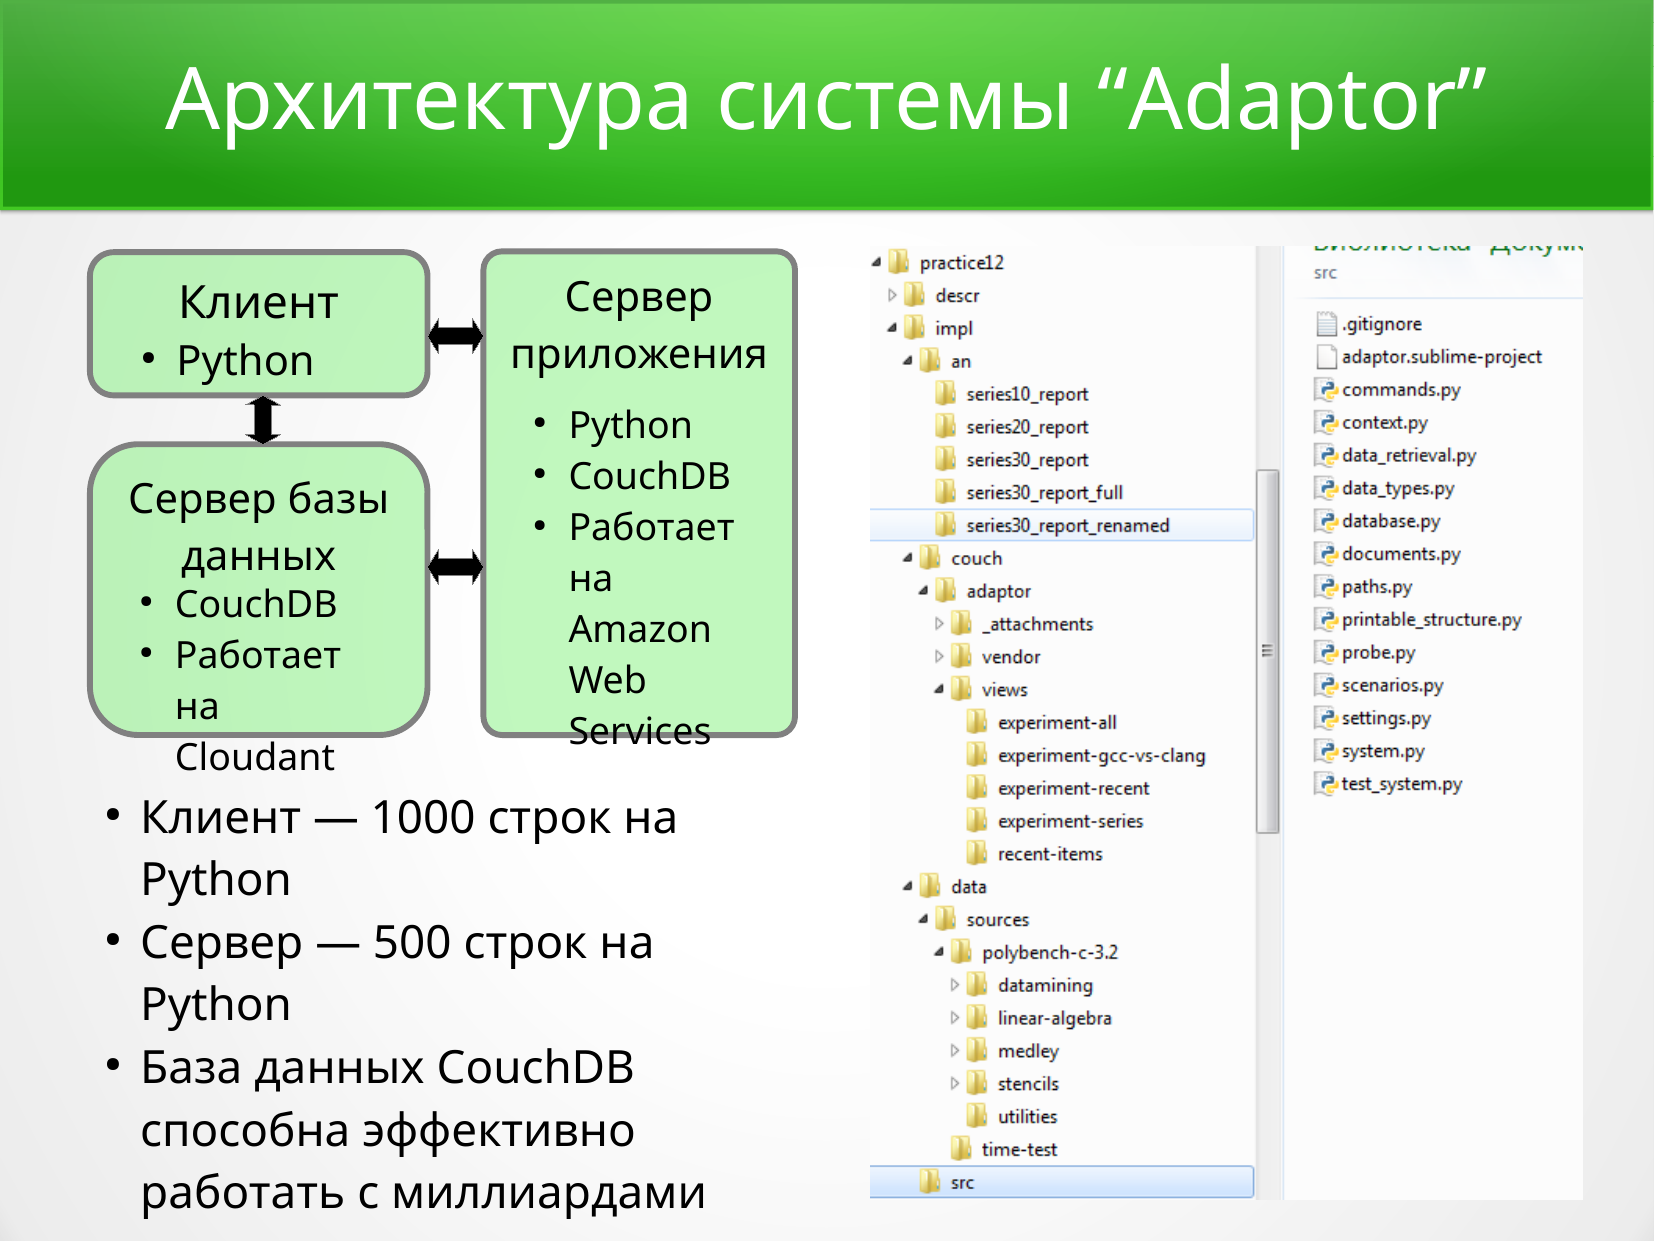

# Архитектура системы “Adaptor”
Сервер приложения
Python
CouchDB
Работает на Amazon Web Services
Клиент
Python
Сервер базы данных
CouchDB
Работает на Cloudant
Клиент — 1000 строк на Python
Сервер — 500 строк на Python
База данных CouchDB способна эффективно работать с миллиардами документов
5